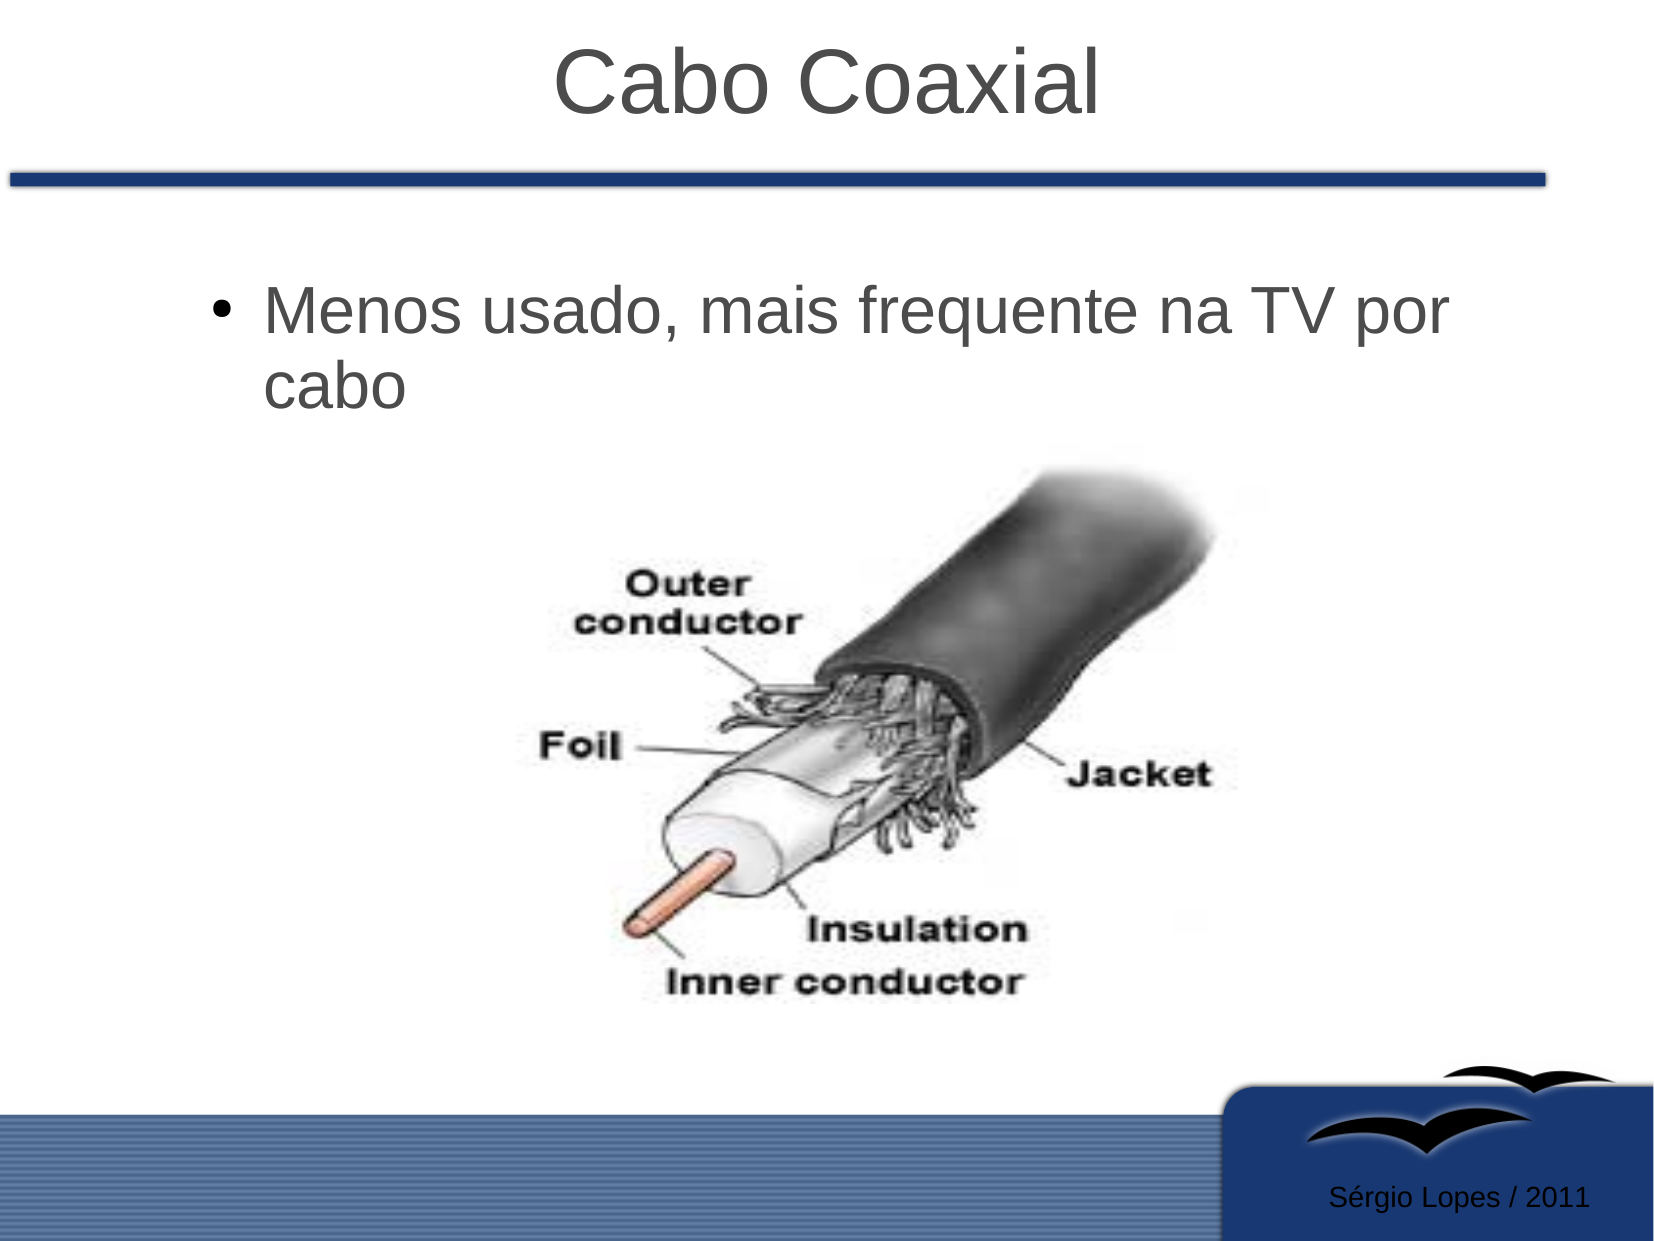

# Cabo Coaxial
Menos usado, mais frequente na TV por cabo
Sérgio Lopes / 2011